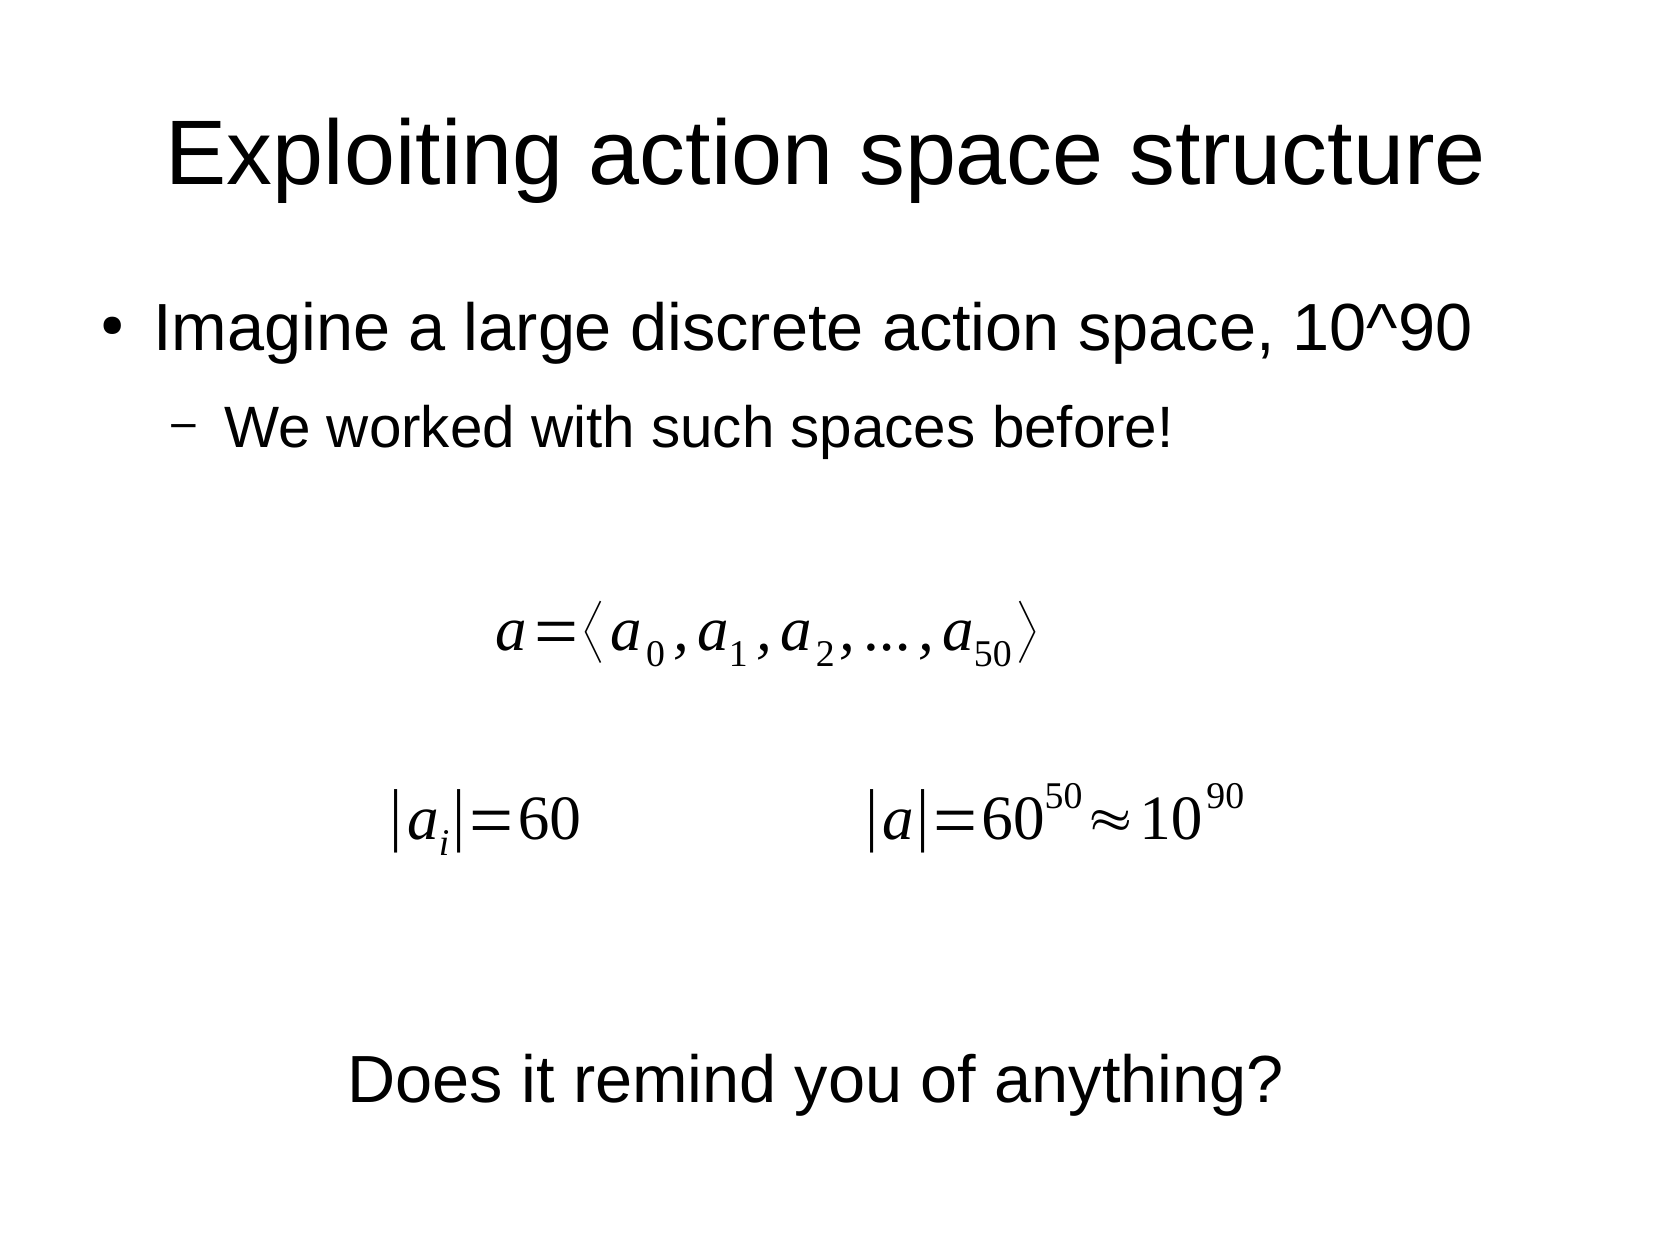

# Exploiting action space structure
Imagine a large discrete action space, 10^90
We worked with such spaces before!
Does it remind you of anything?